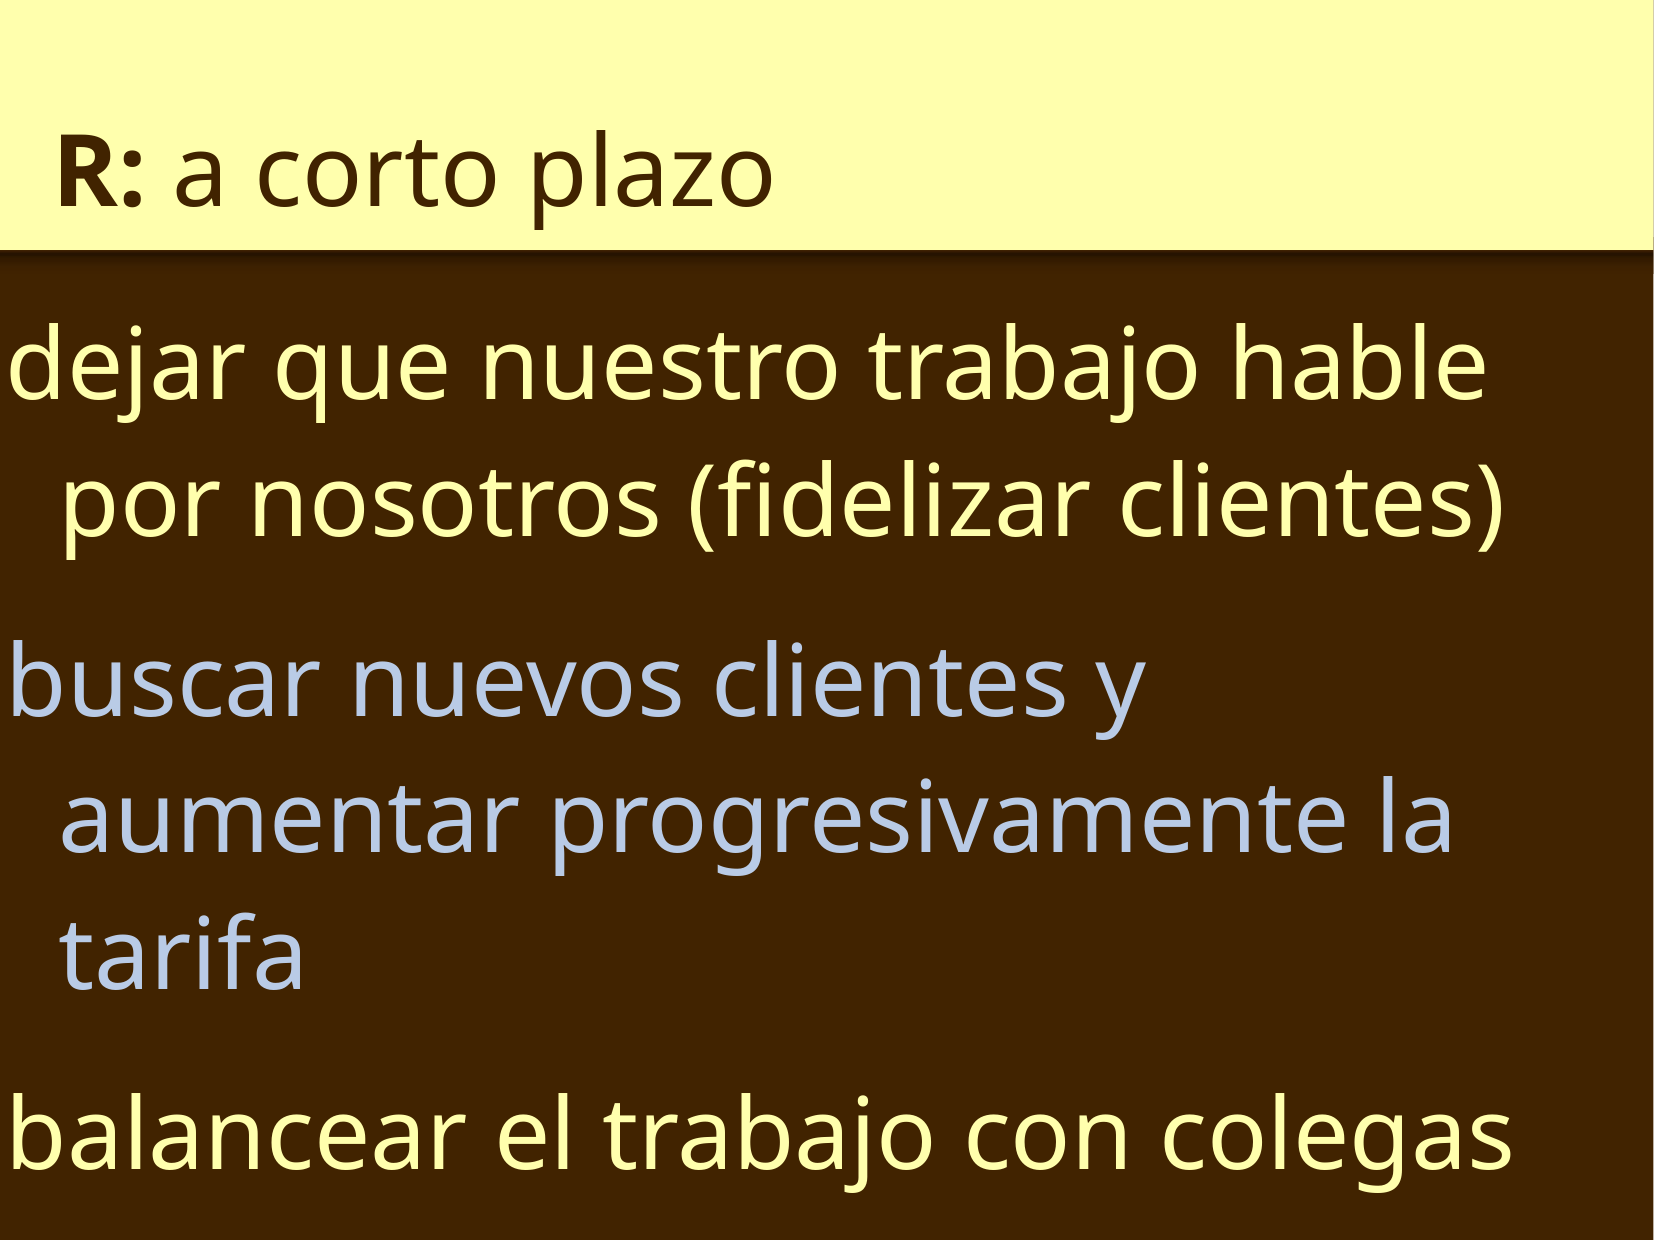

# R: a corto plazo
dejar que nuestro trabajo hable por nosotros (fidelizar clientes)
buscar nuevos clientes y aumentar progresivamente la tarifa
balancear el trabajo con colegas